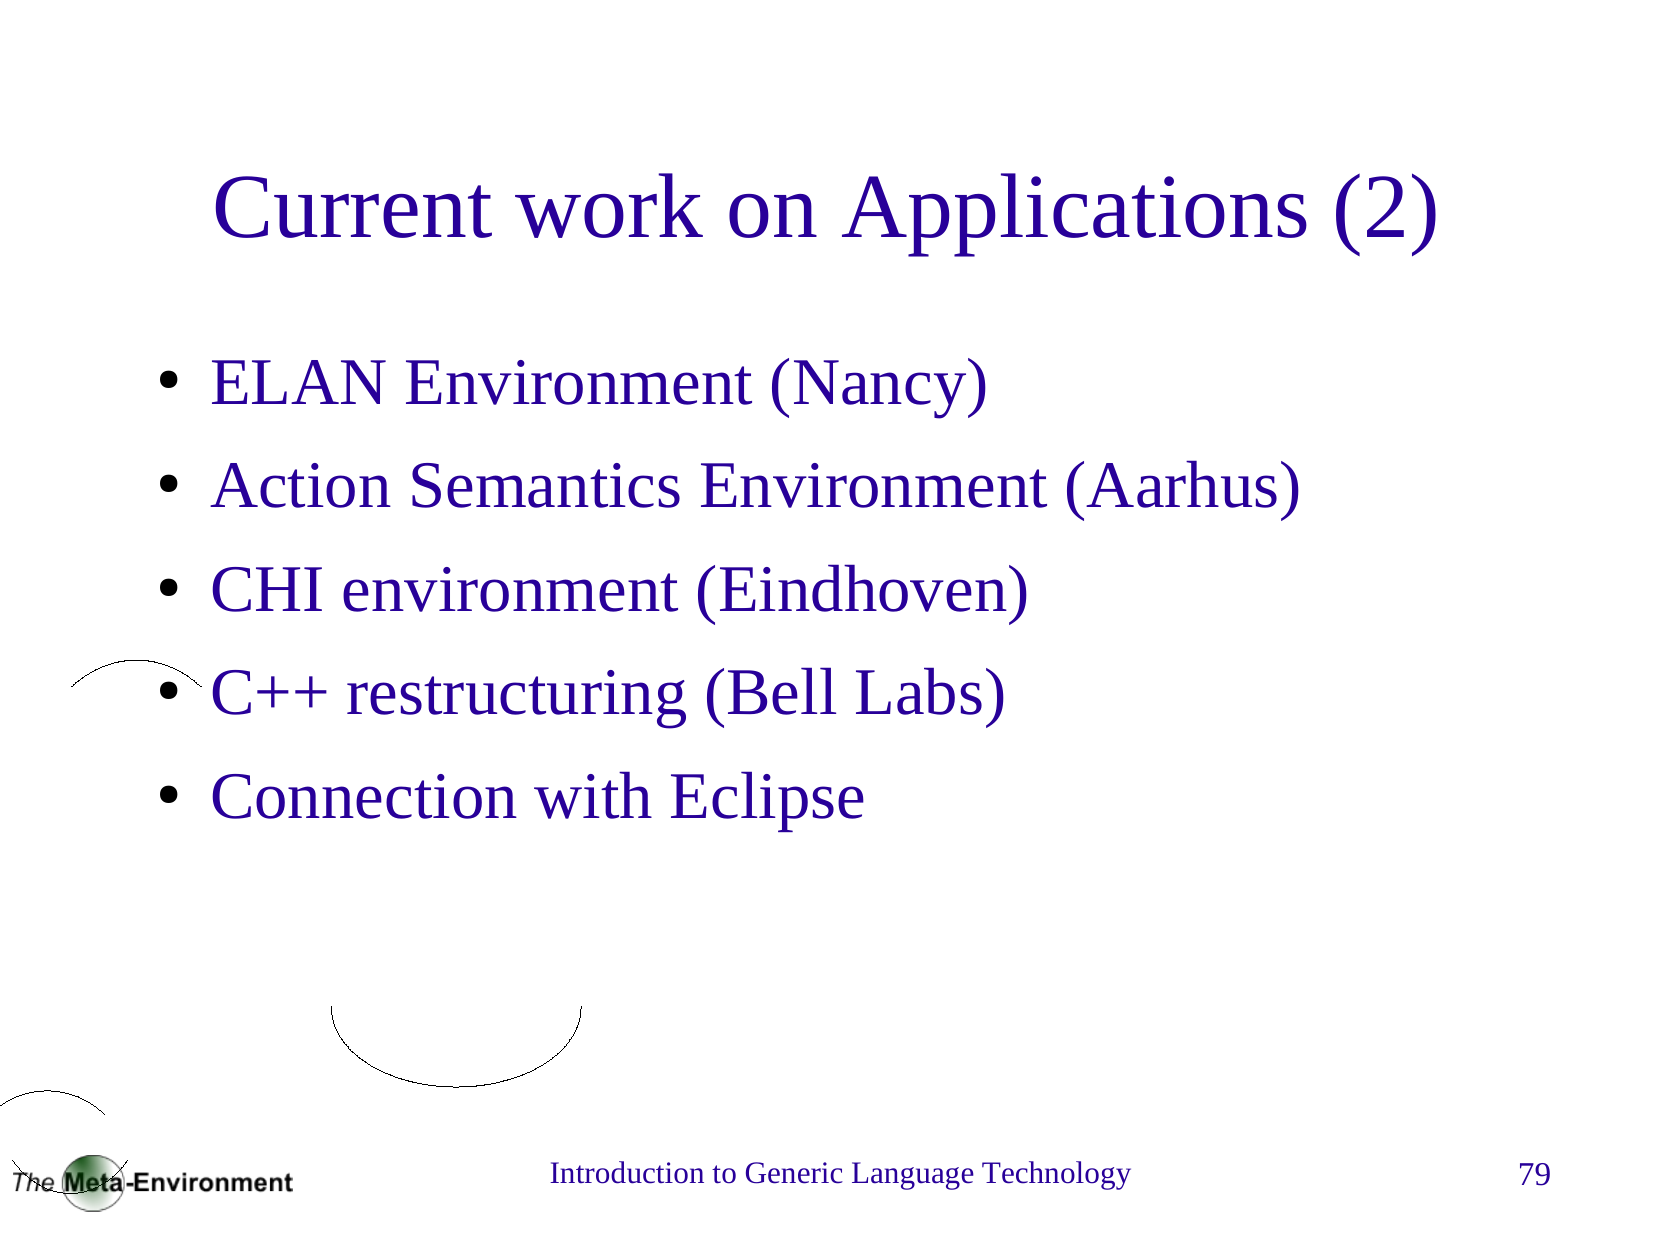

# Current work on Applications (2)
ELAN Environment (Nancy)
Action Semantics Environment (Aarhus)
CHI environment (Eindhoven)
C++ restructuring (Bell Labs)
Connection with Eclipse